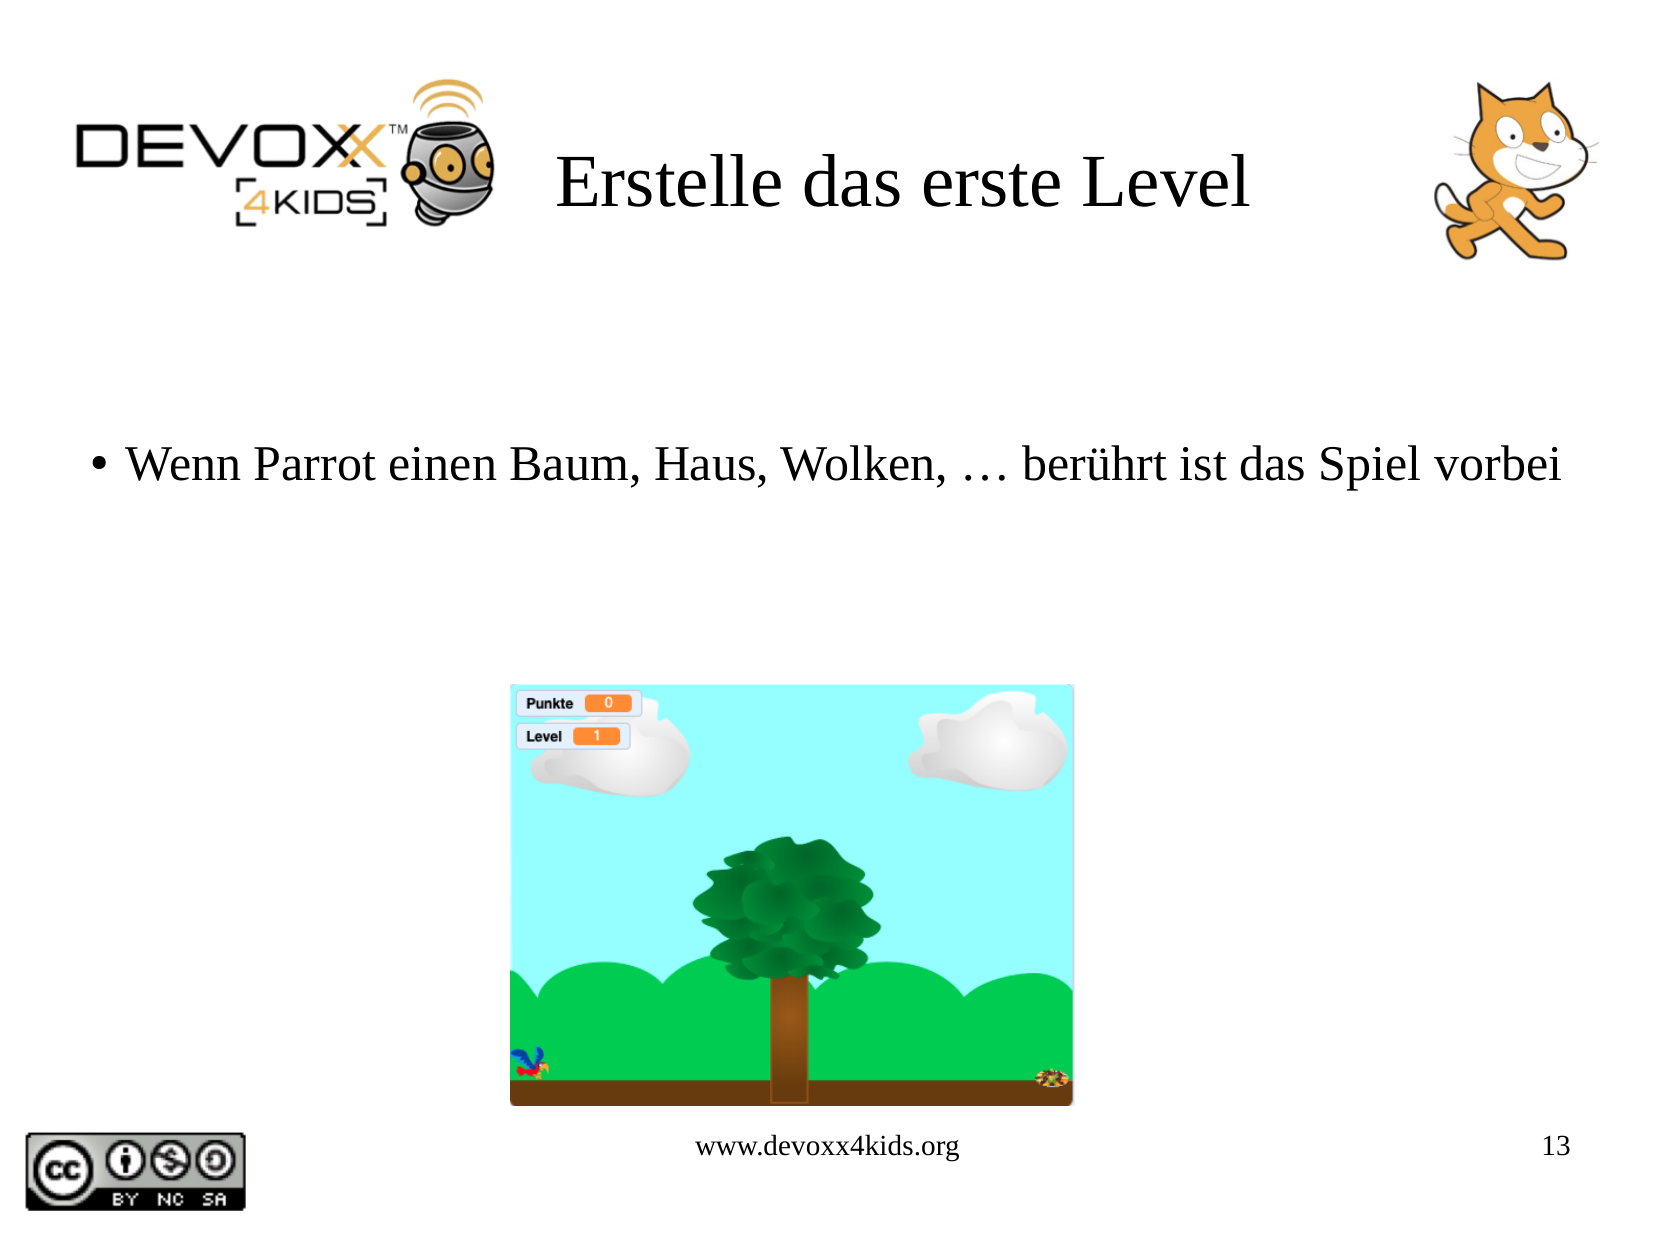

# Erstelle das erste Level
Wenn Parrot einen Baum, Haus, Wolken, … berührt ist das Spiel vorbei
www.devoxx4kids.org
13